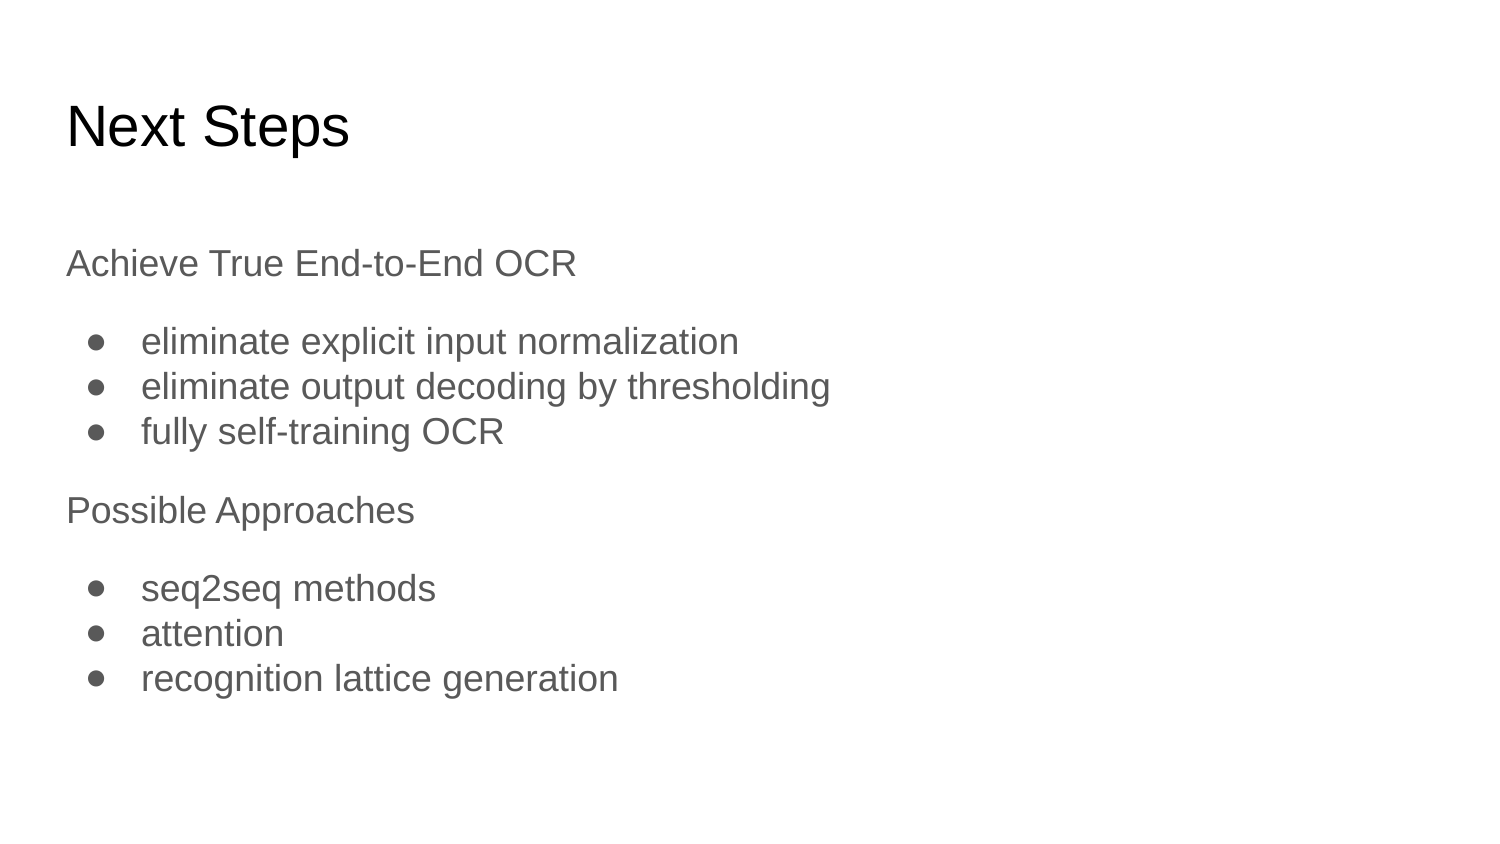

# Next Steps
Achieve True End-to-End OCR
eliminate explicit input normalization
eliminate output decoding by thresholding
fully self-training OCR
Possible Approaches
seq2seq methods
attention
recognition lattice generation